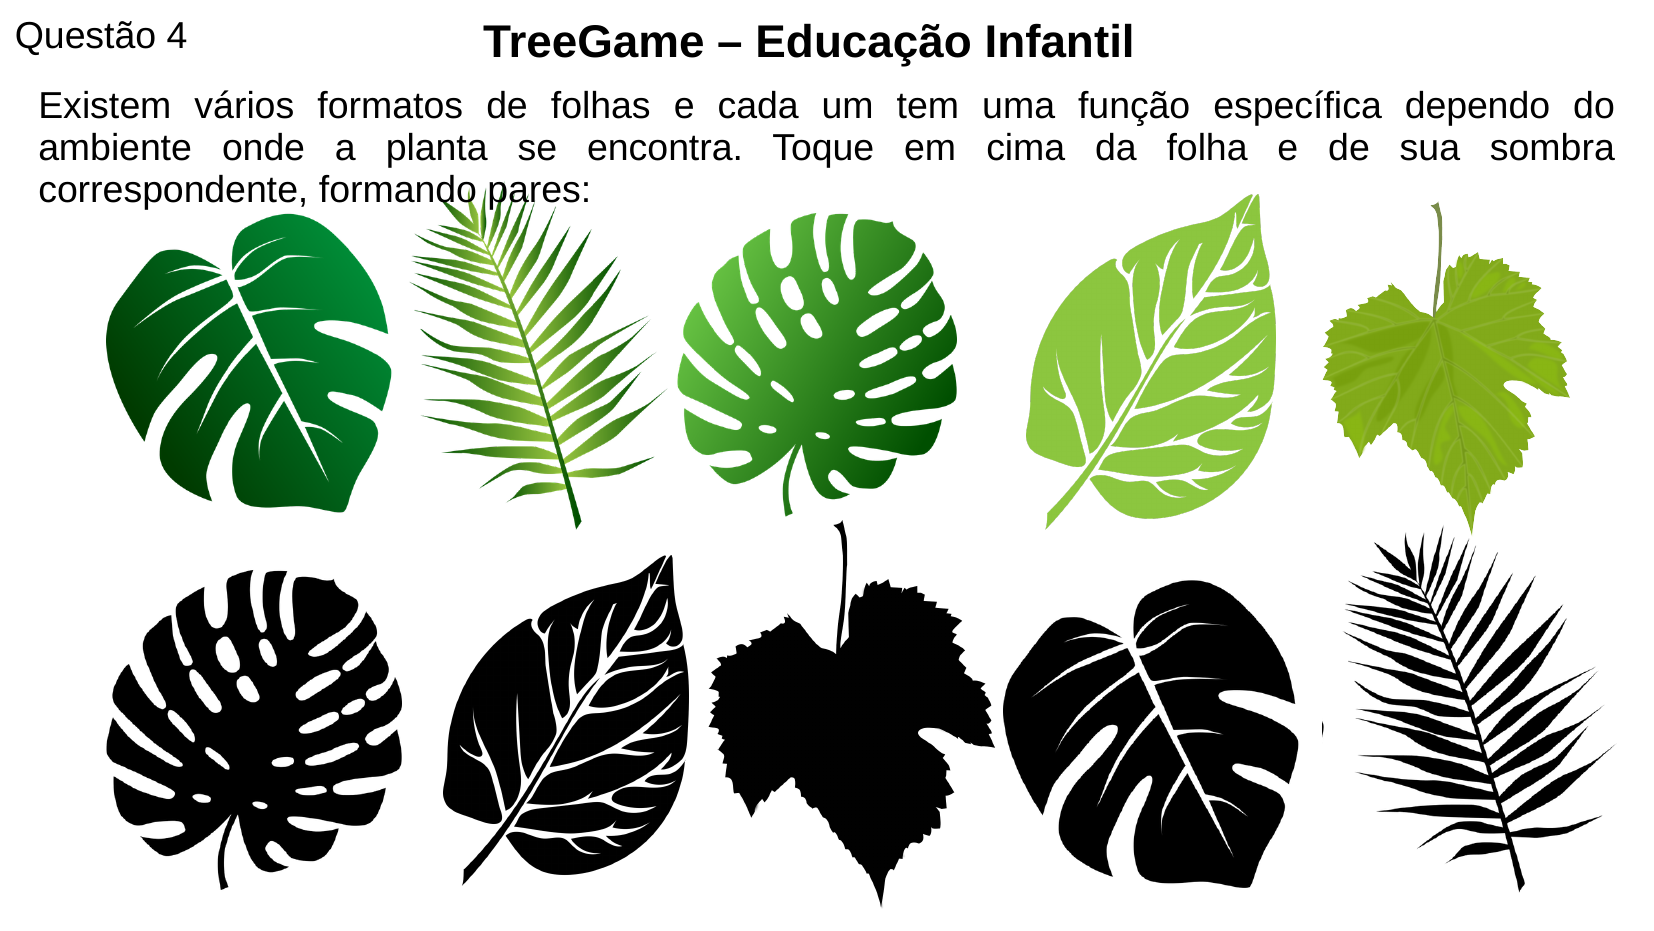

Questão 4
# TreeGame – Educação Infantil
Existem vários formatos de folhas e cada um tem uma função específica dependo do ambiente onde a planta se encontra. Toque em cima da folha e de sua sombra correspondente, formando pares: